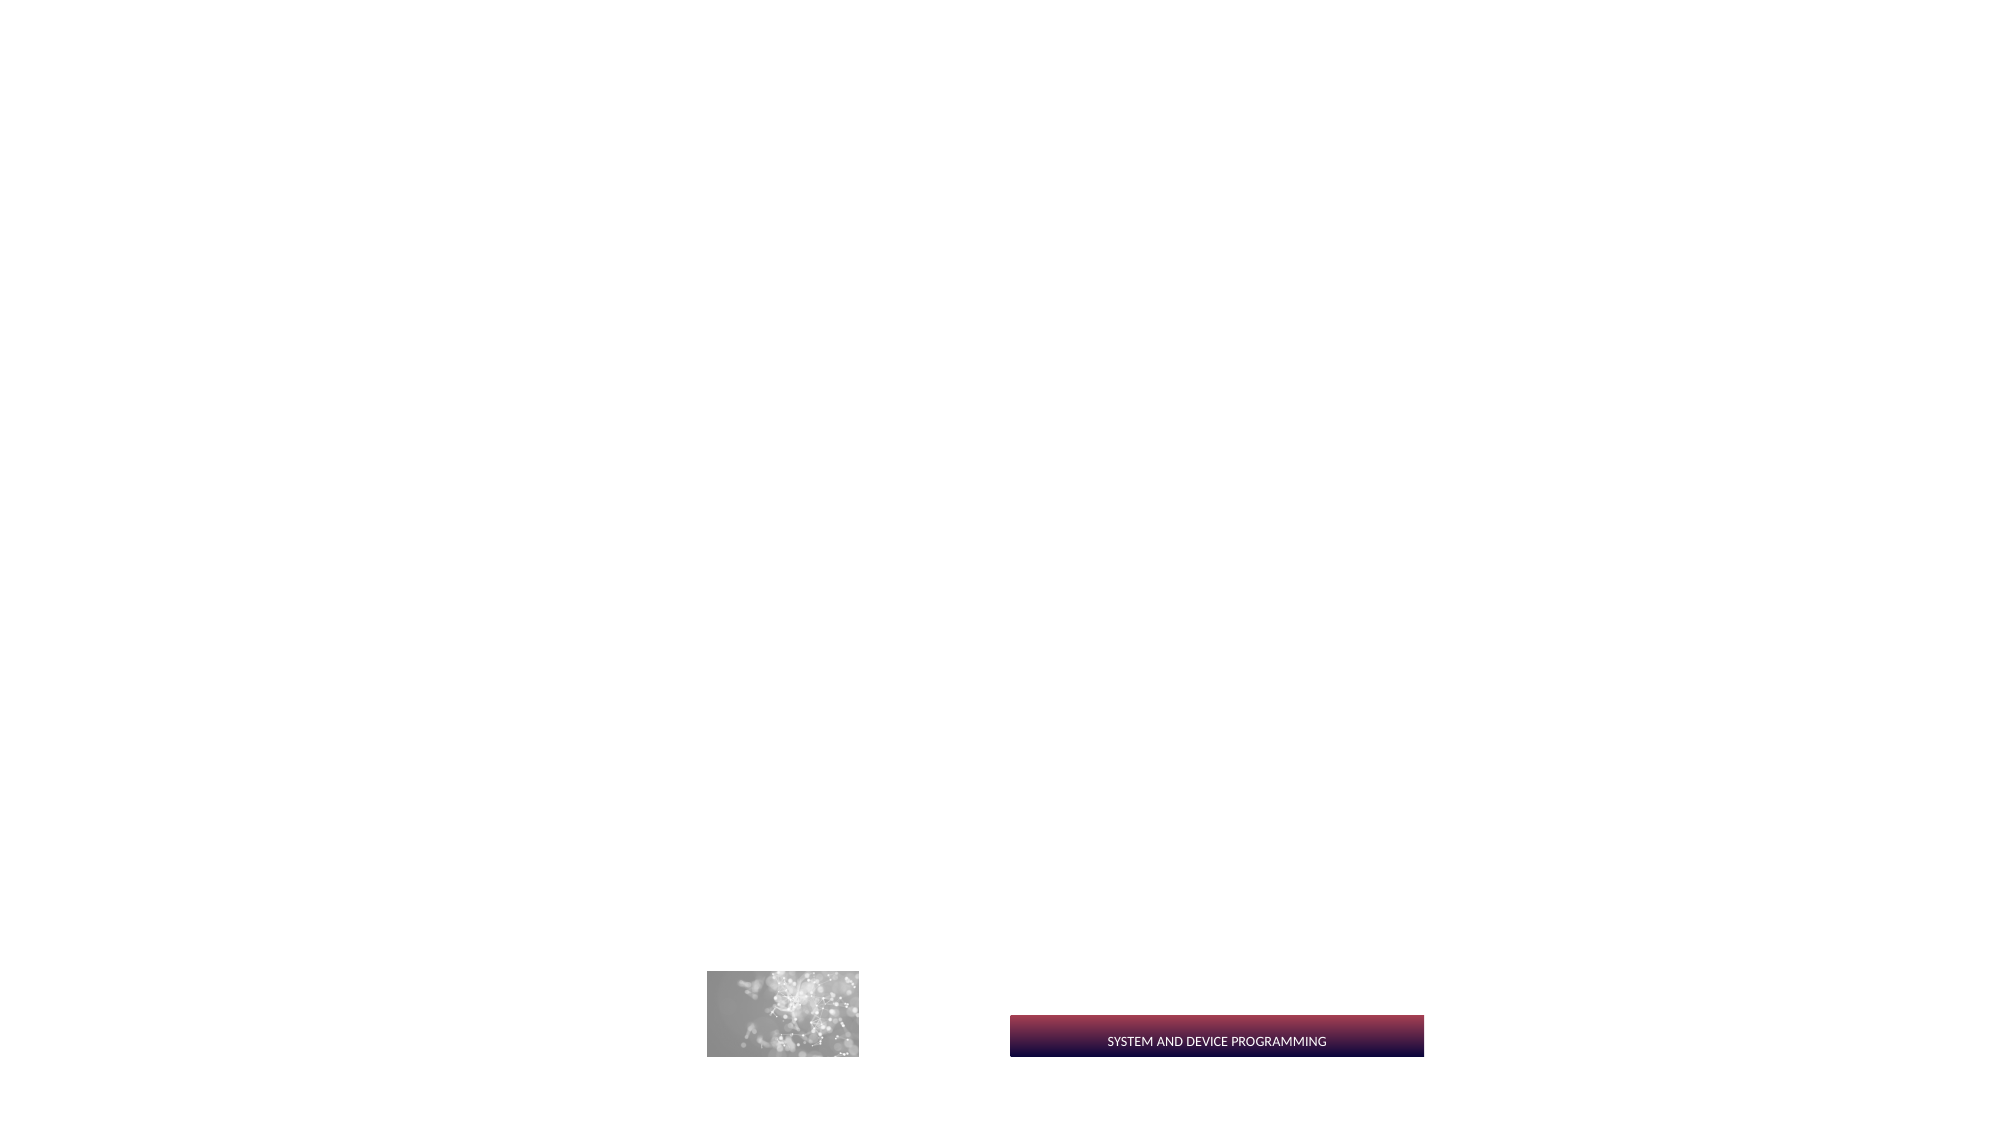

# The Path-Finding Algorithm A*
Cavelli Rosario Francesco
Cerra Michele
Colotti Manuel Enrique
System and Device Programming